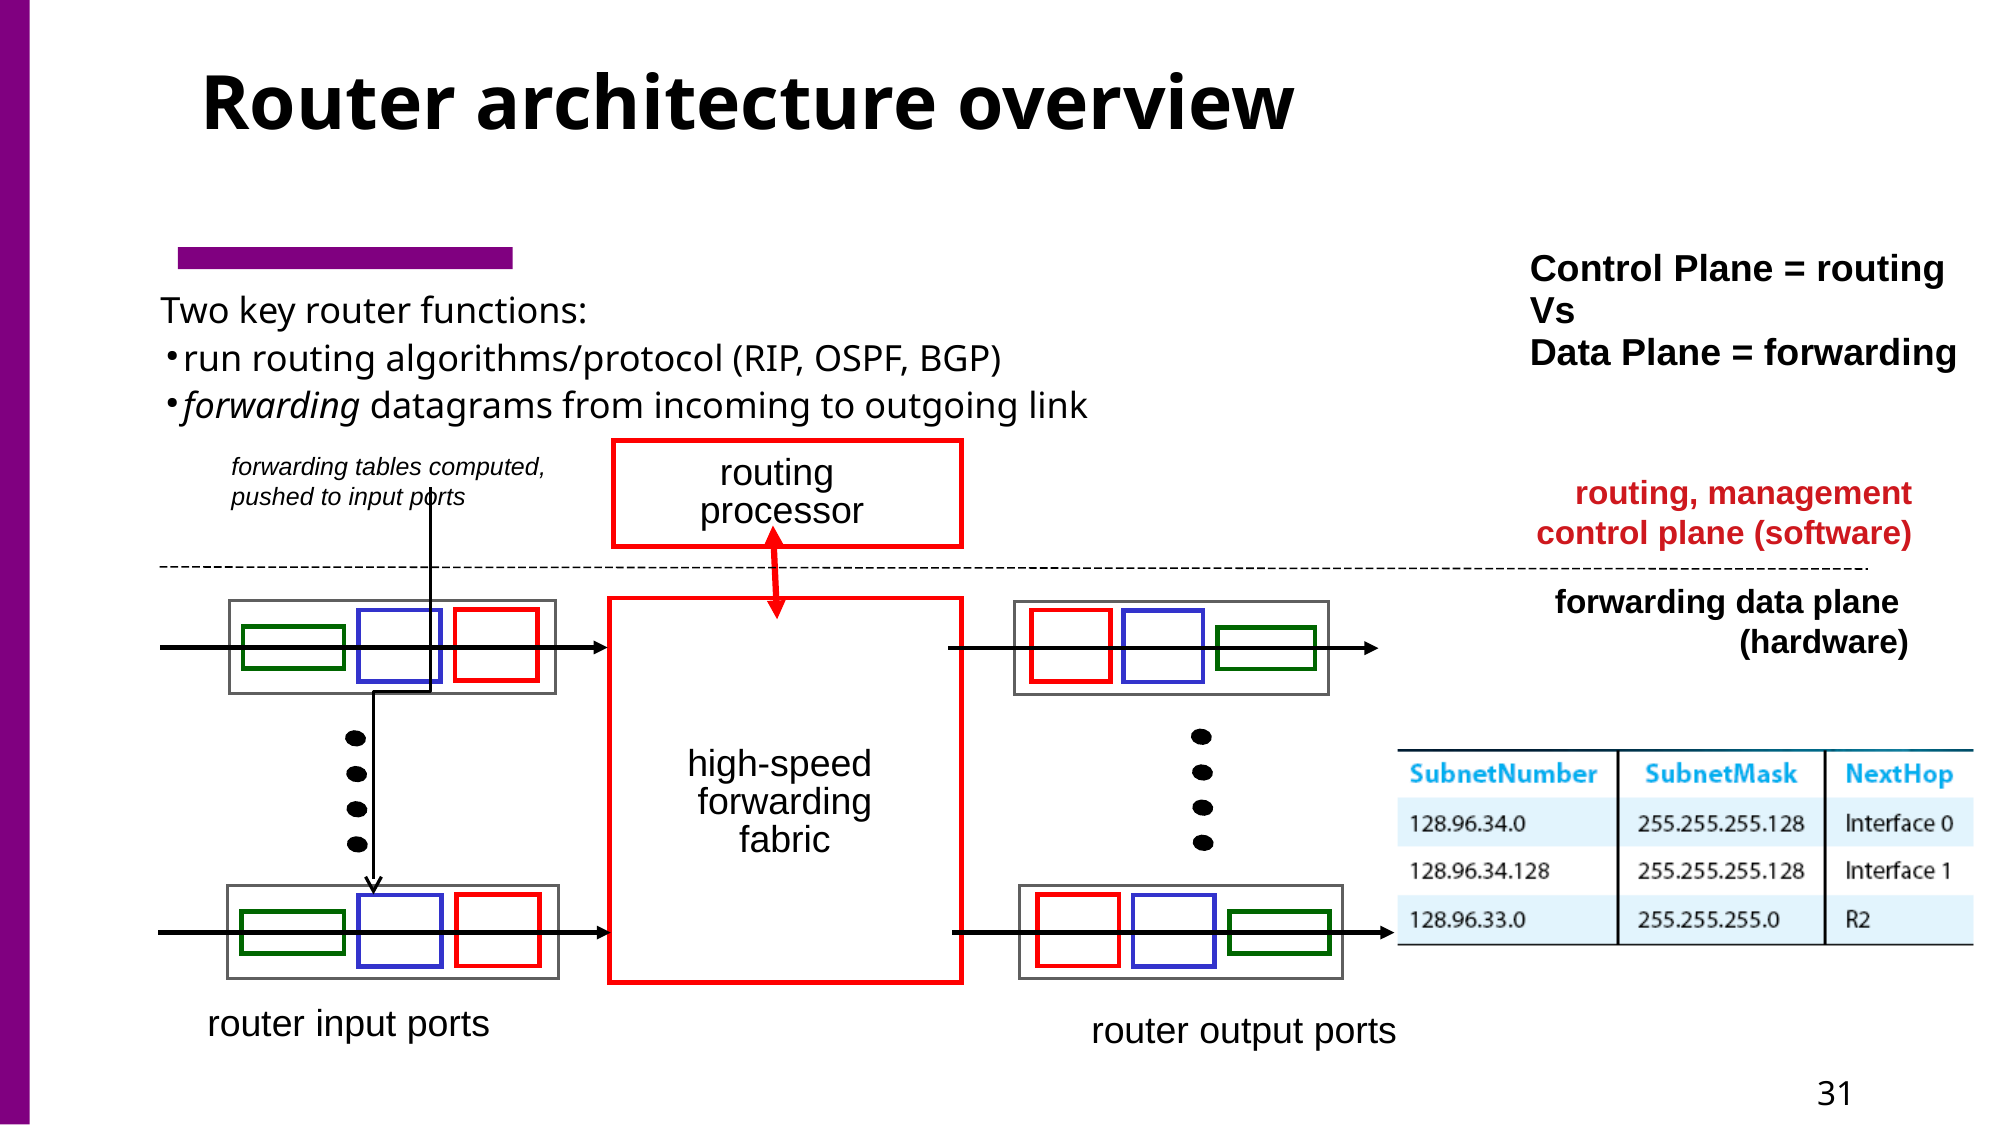

# Router architecture overview
Two key router functions:
run routing algorithms/protocol (RIP, OSPF, BGP)
forwarding datagrams from incoming to outgoing link
Control Plane = routing
Vs
Data Plane = forwarding
forwarding tables computed,
pushed to input ports
routing
processor
routing, management
control plane (software)
forwarding data plane (hardware)
high-speed
forwarding
fabric
router input ports
router output ports